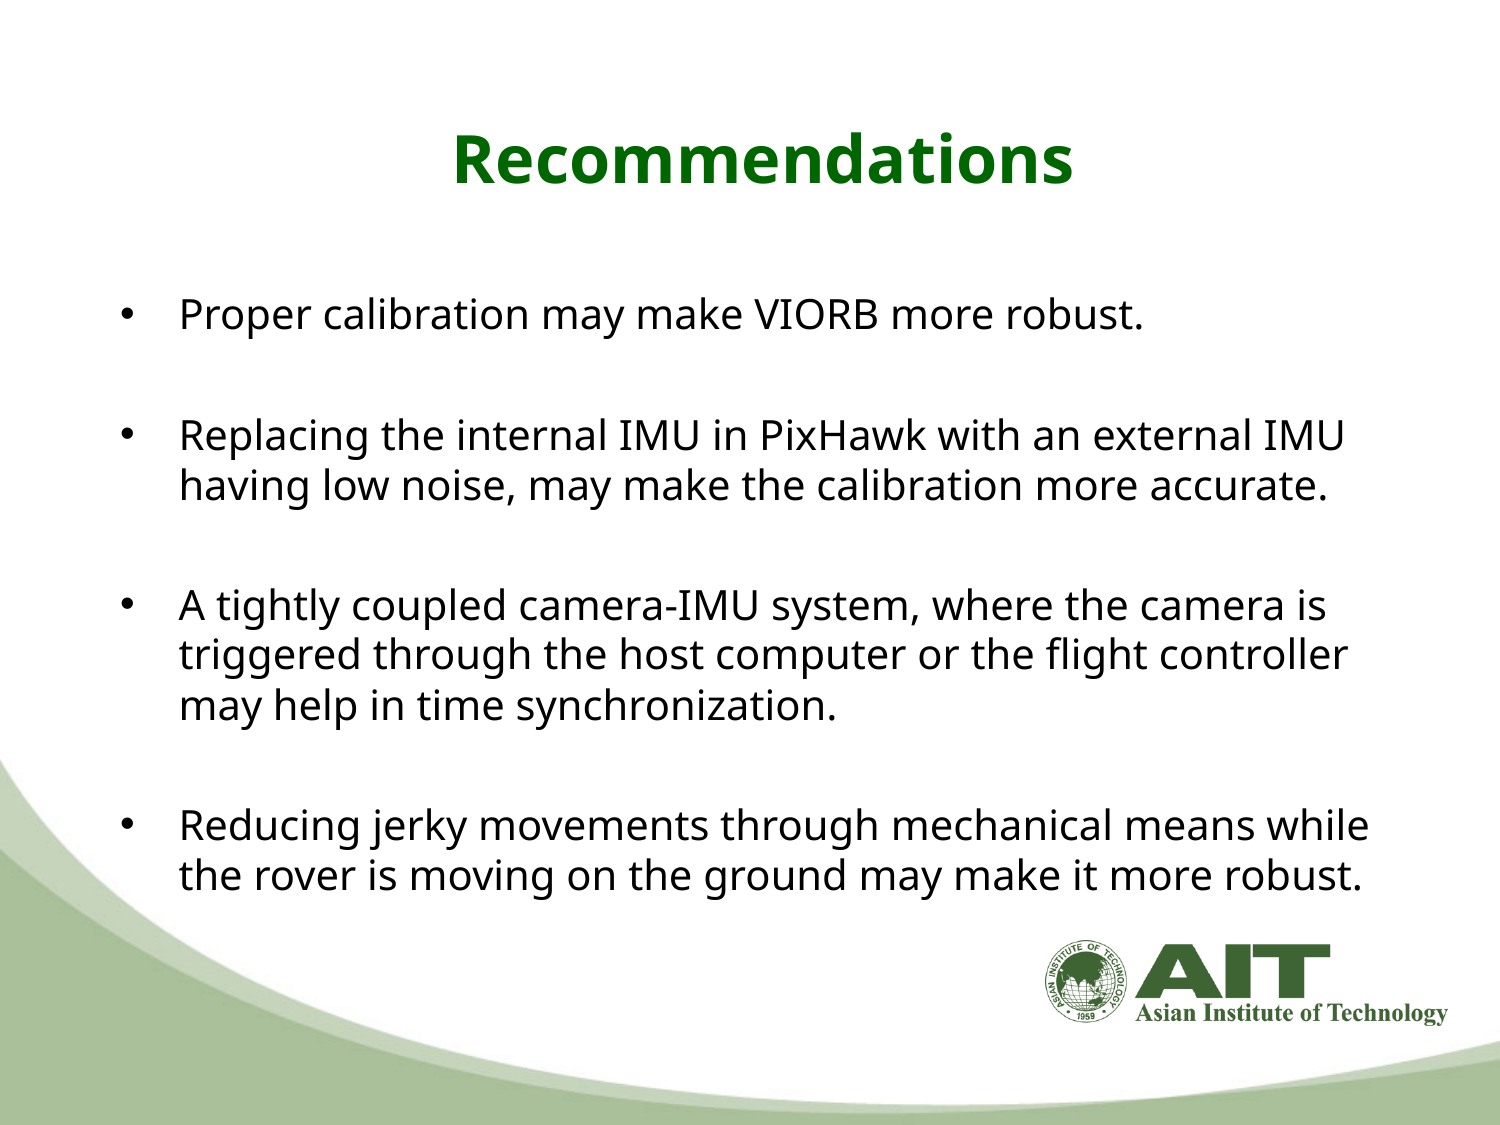

# Recommendations
Proper calibration may make VIORB more robust.
Replacing the internal IMU in PixHawk with an external IMU having low noise, may make the calibration more accurate.
A tightly coupled camera-IMU system, where the camera is triggered through the host computer or the flight controller may help in time synchronization.
Reducing jerky movements through mechanical means while the rover is moving on the ground may make it more robust.